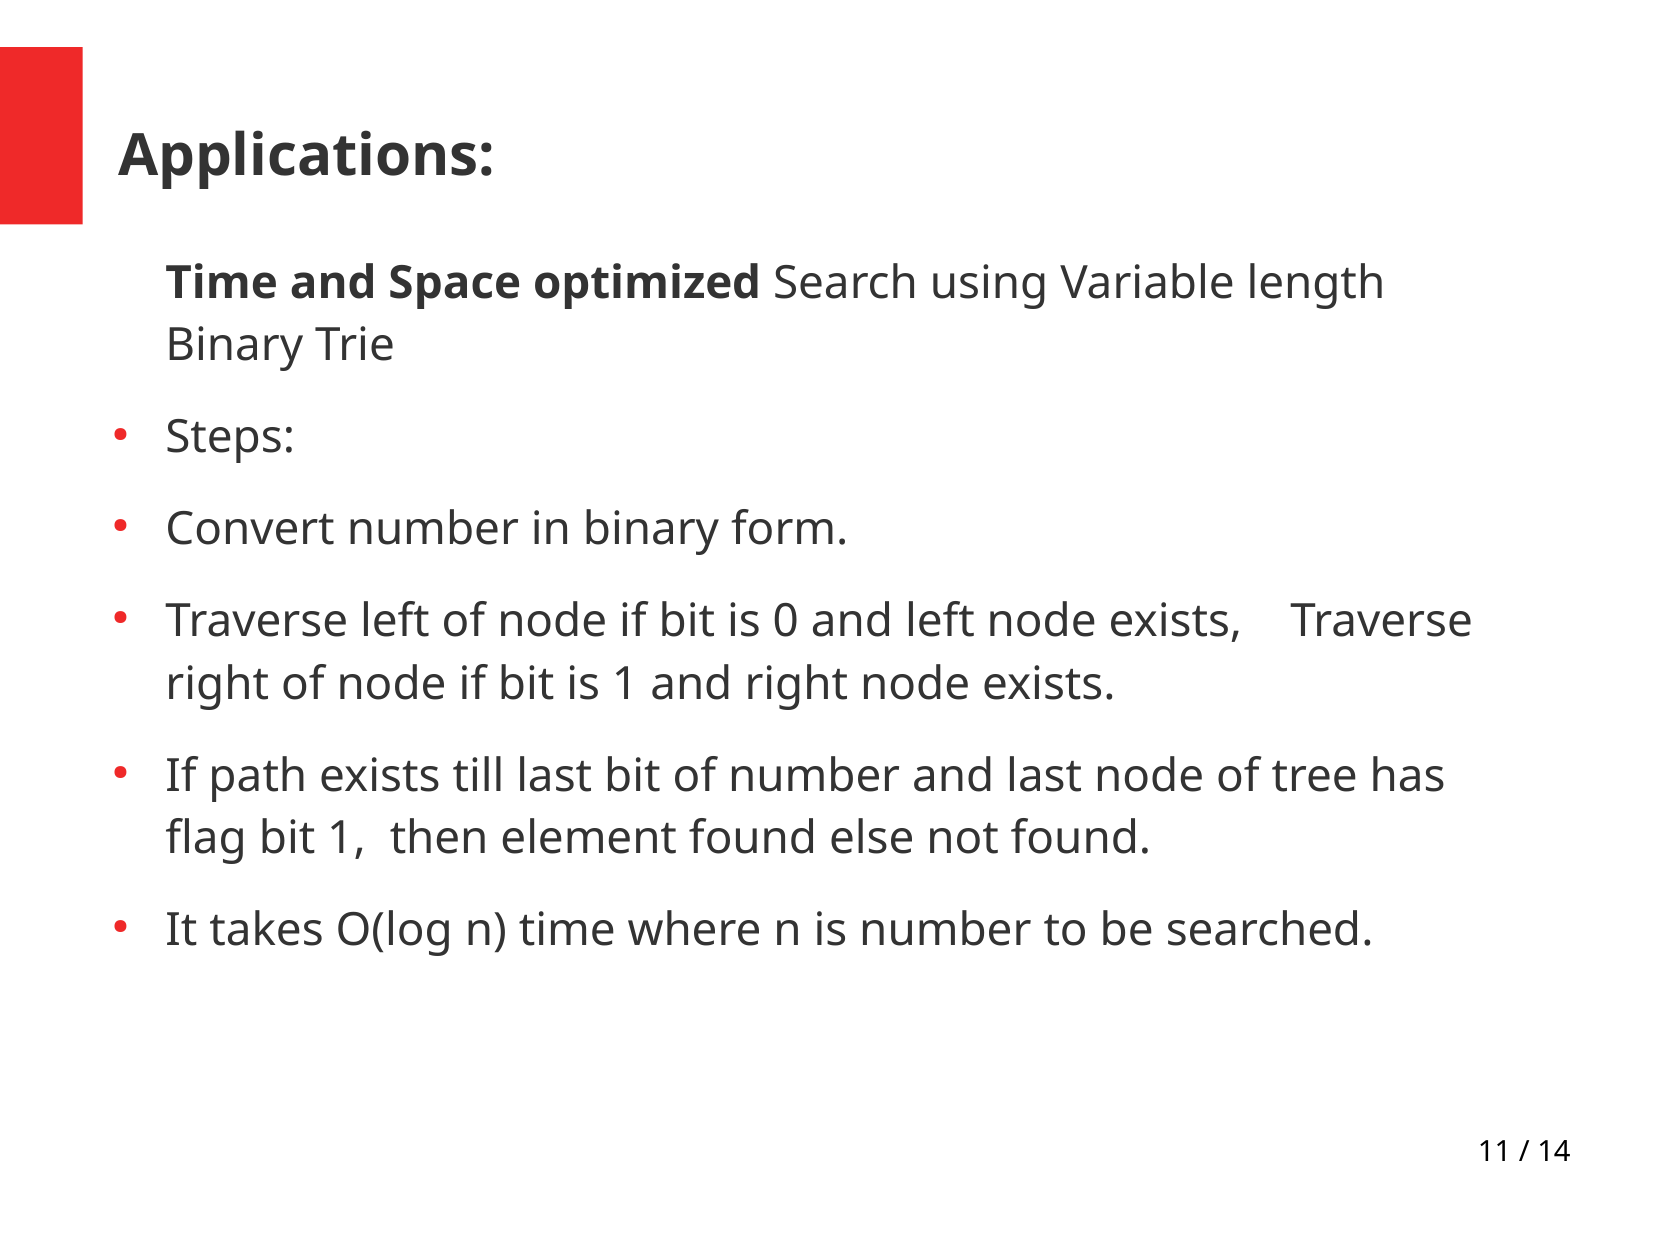

# Applications:
Time and Space optimized Search using Variable length Binary Trie
Steps:
Convert number in binary form.
Traverse left of node if bit is 0 and left node exists, Traverse right of node if bit is 1 and right node exists.
If path exists till last bit of number and last node of tree has flag bit 1, then element found else not found.
It takes O(log n) time where n is number to be searched.
11